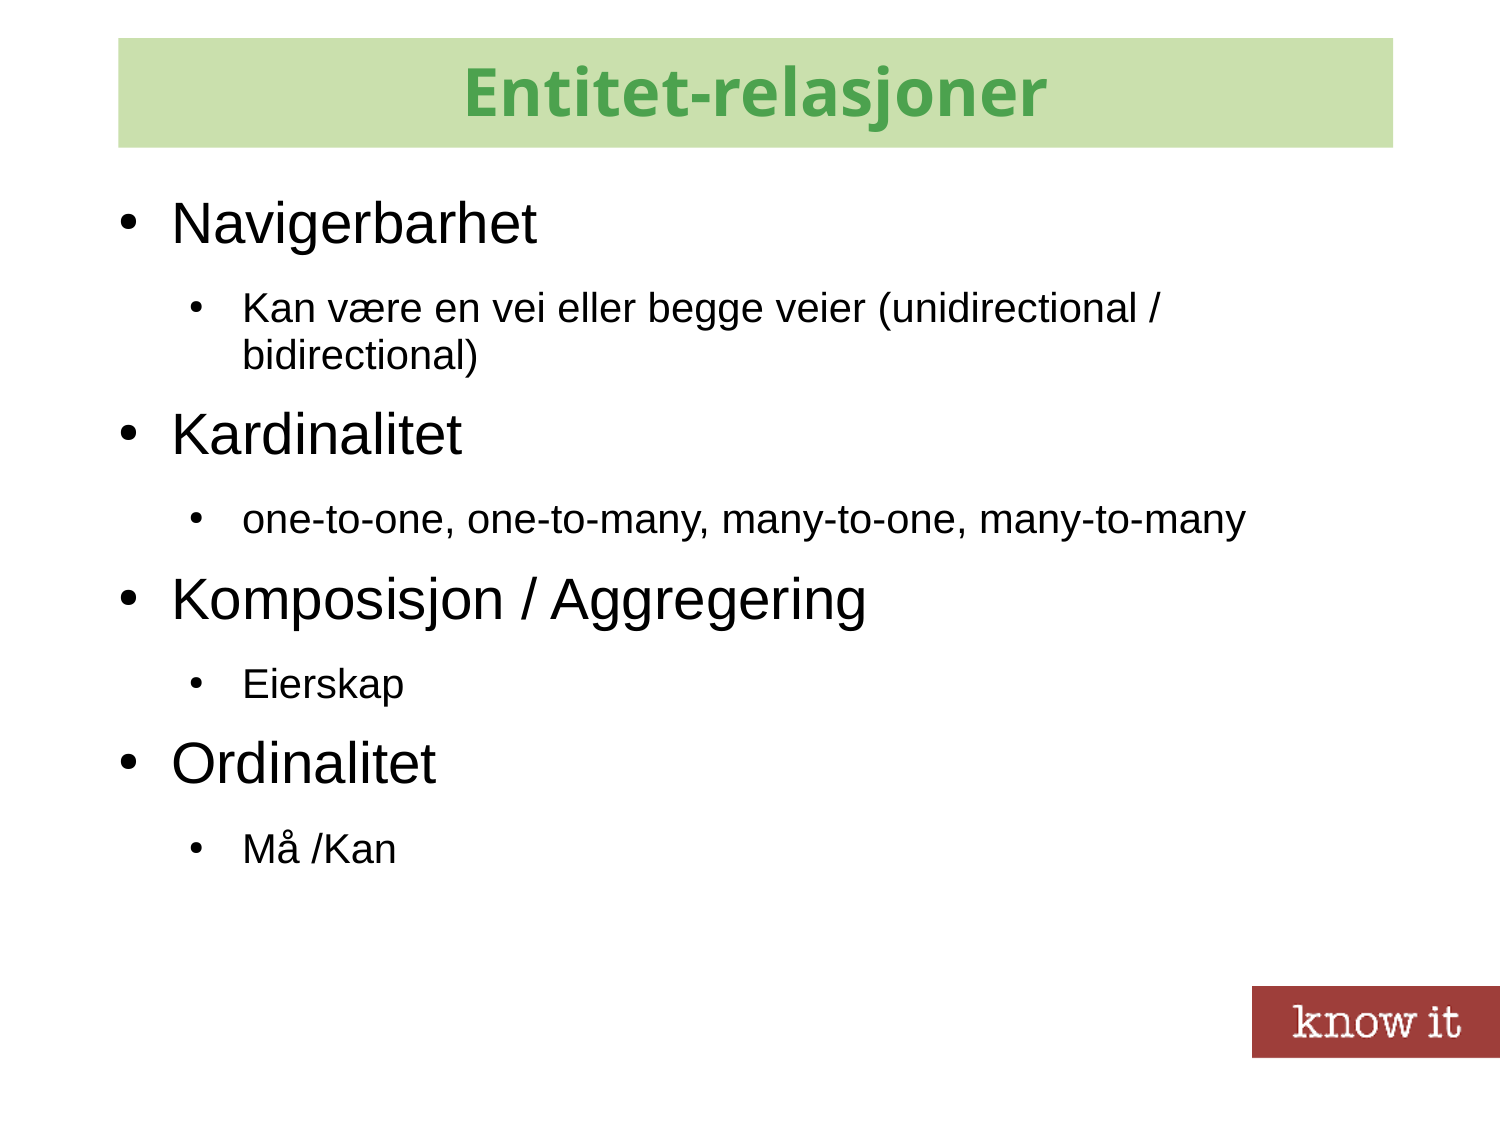

Entitet-relasjoner
# Navigerbarhet
Kan være en vei eller begge veier (unidirectional / bidirectional)
Kardinalitet
one-to-one, one-to-many, many-to-one, many-to-many
Komposisjon / Aggregering
Eierskap
Ordinalitet
Må /Kan